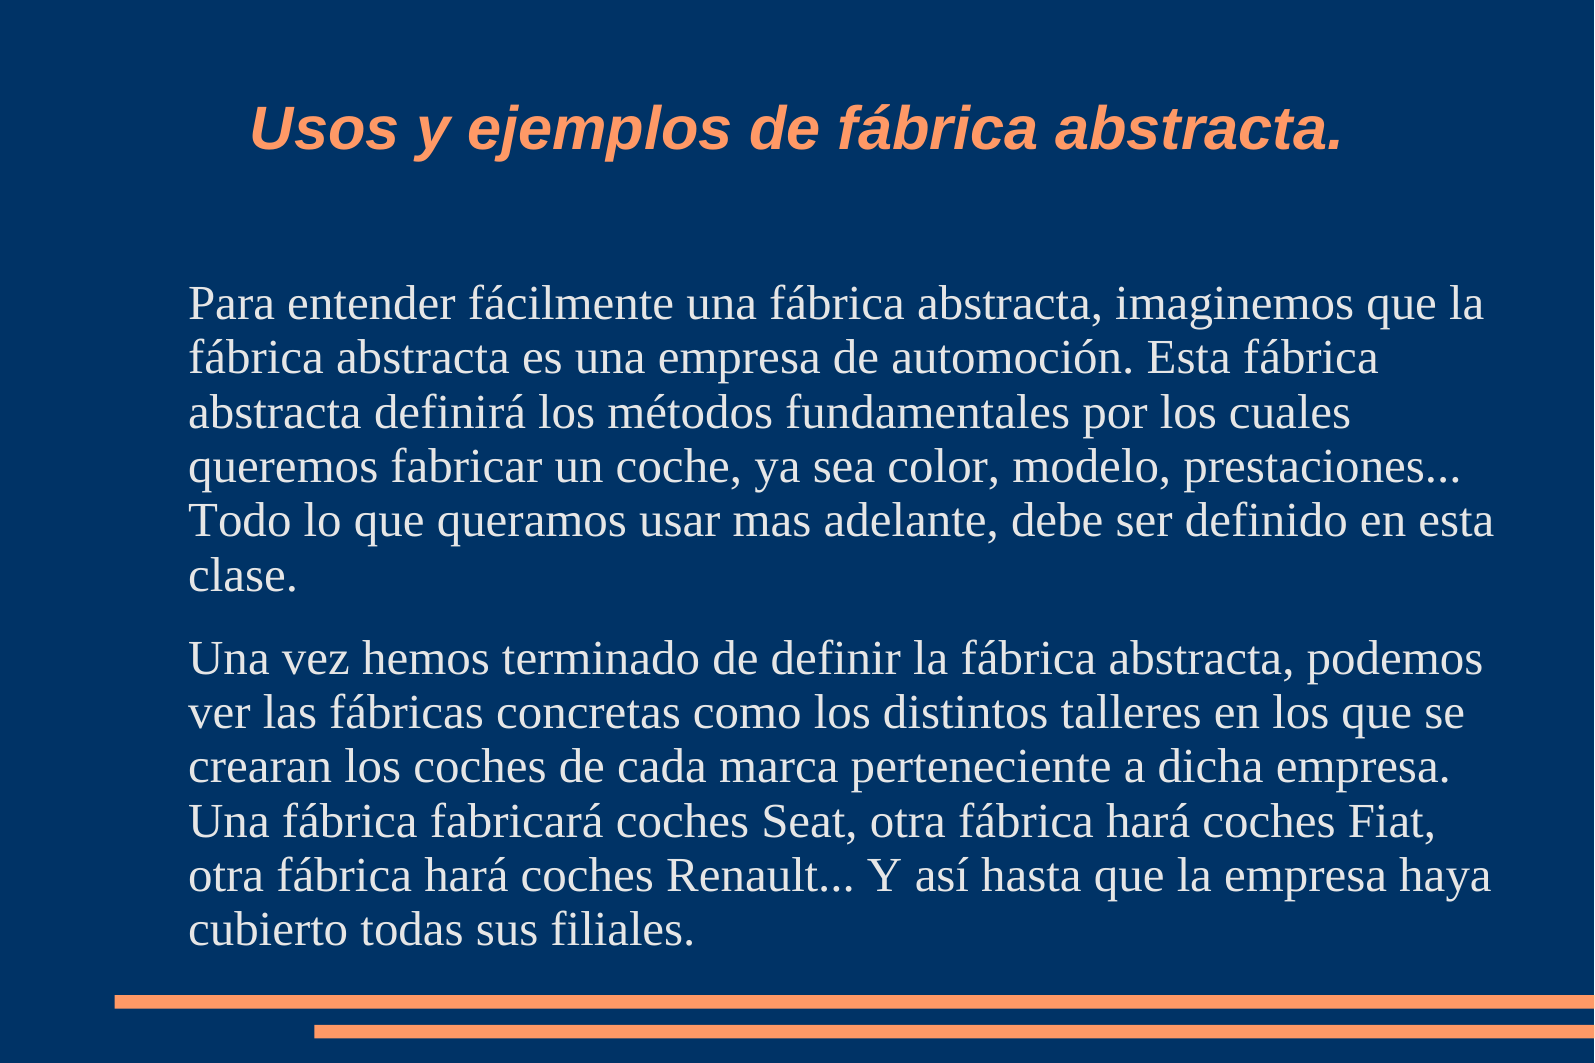

# Usos y ejemplos de fábrica abstracta.
Para entender fácilmente una fábrica abstracta, imaginemos que la fábrica abstracta es una empresa de automoción. Esta fábrica abstracta definirá los métodos fundamentales por los cuales queremos fabricar un coche, ya sea color, modelo, prestaciones... Todo lo que queramos usar mas adelante, debe ser definido en esta clase.
Una vez hemos terminado de definir la fábrica abstracta, podemos ver las fábricas concretas como los distintos talleres en los que se crearan los coches de cada marca perteneciente a dicha empresa. Una fábrica fabricará coches Seat, otra fábrica hará coches Fiat, otra fábrica hará coches Renault... Y así hasta que la empresa haya cubierto todas sus filiales.